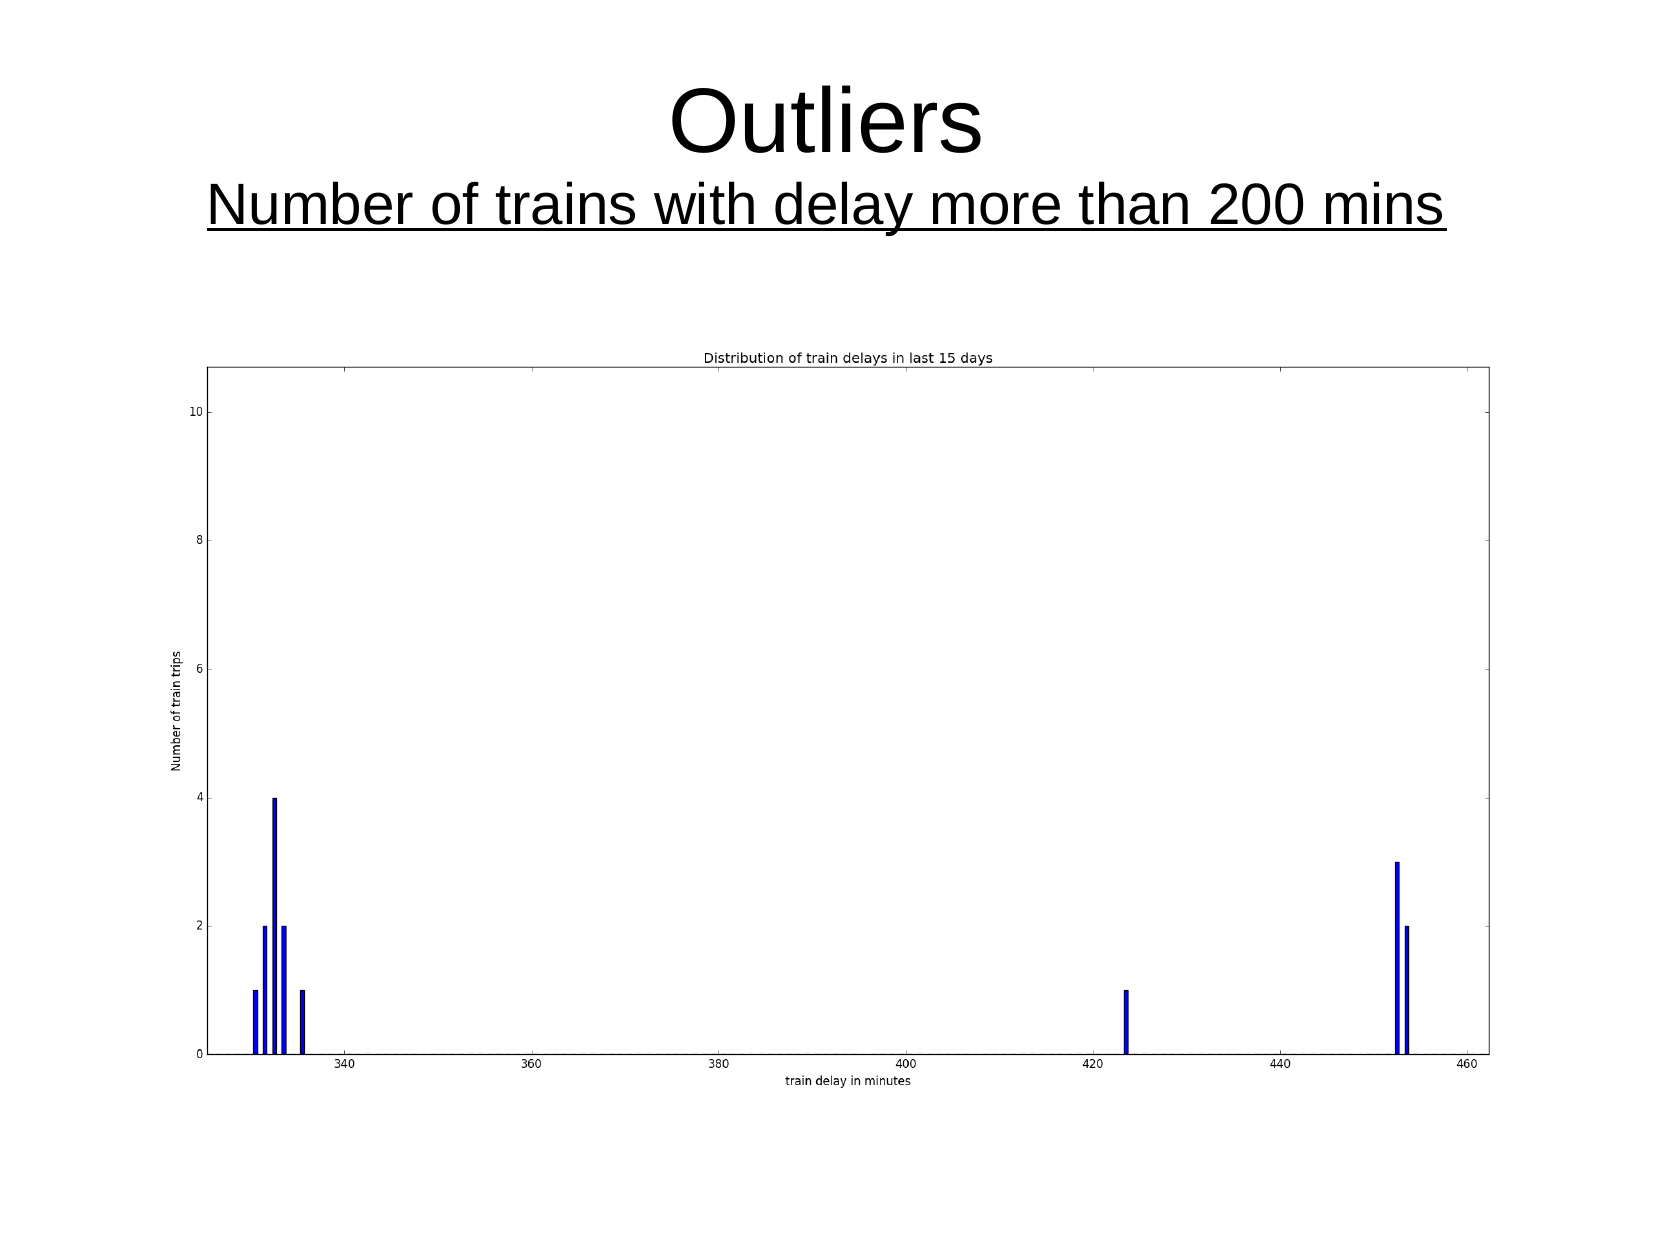

# Outliers Number of trains with delay more than 200 mins